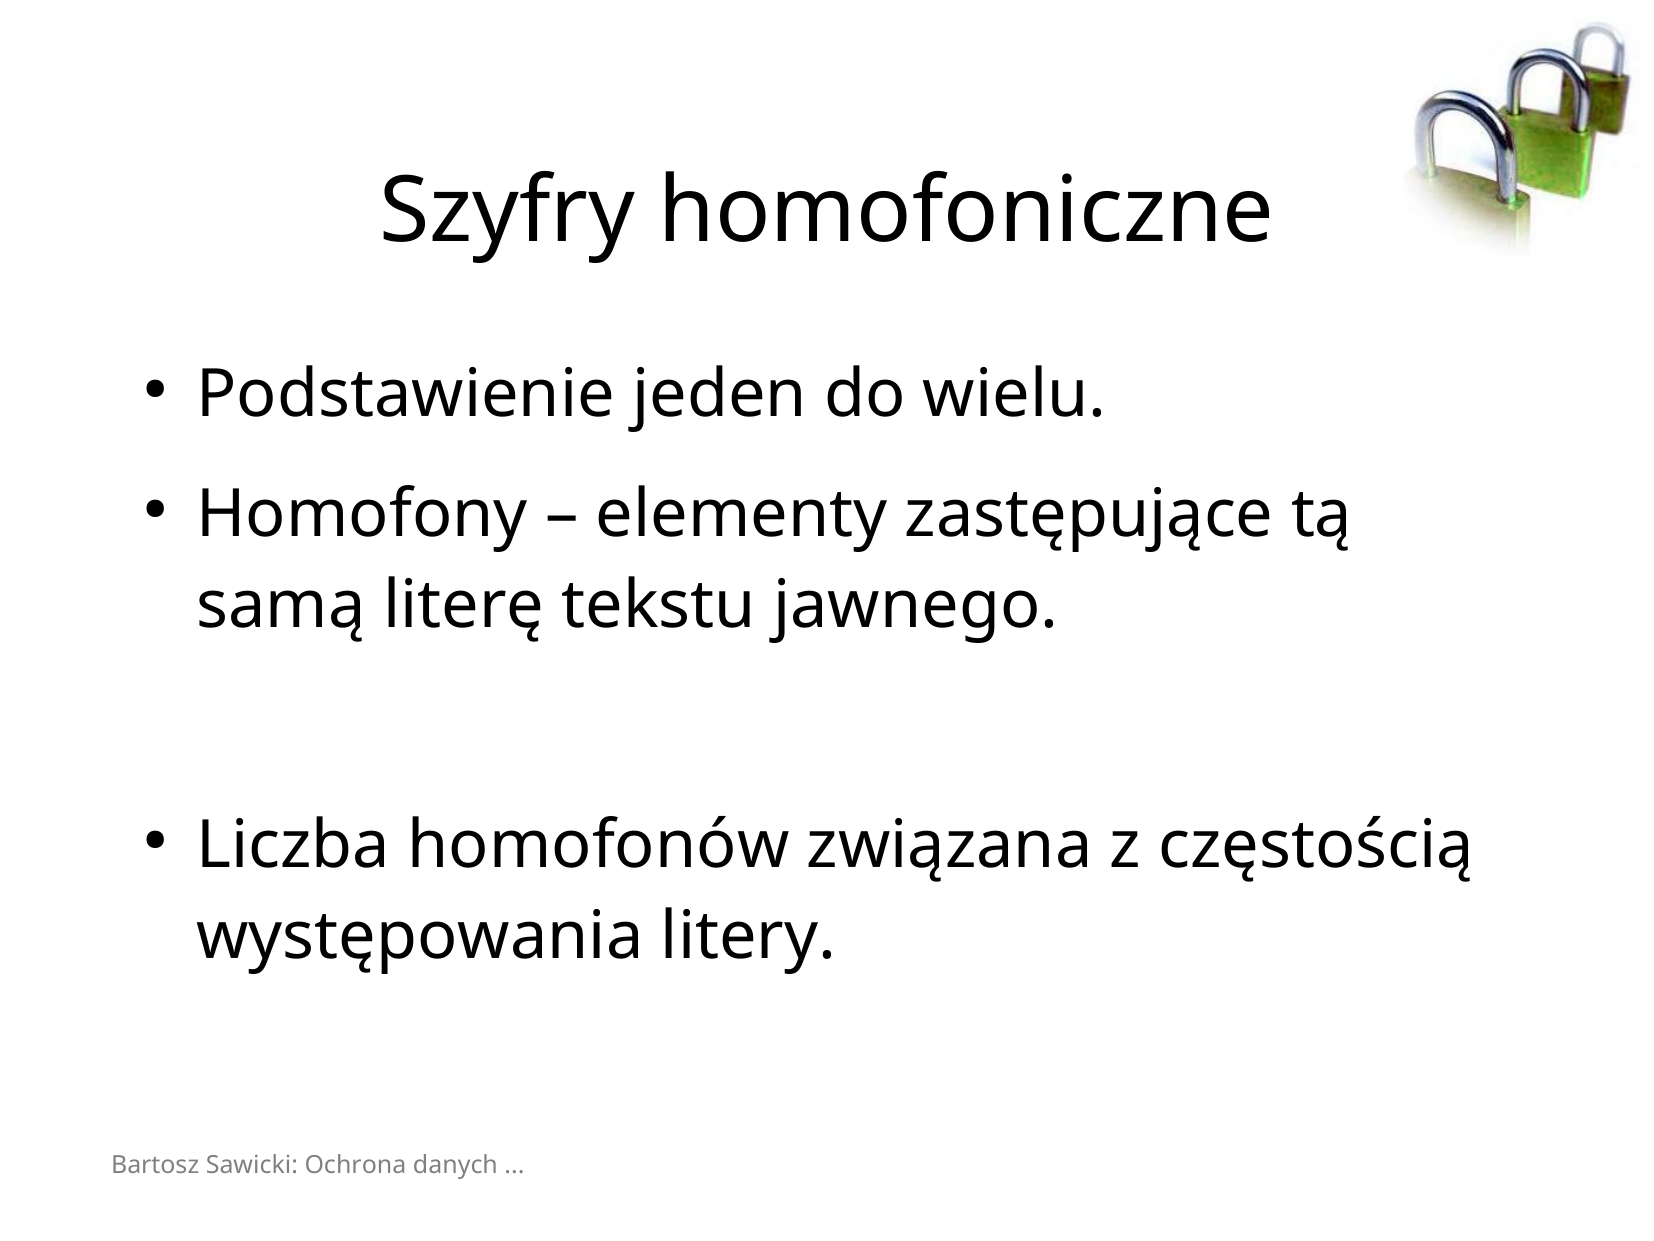

# Szyfry homofoniczne
Podstawienie jeden do wielu.
Homofony – elementy zastępujące tą samą literę tekstu jawnego.
Liczba homofonów związana z częstością występowania litery.